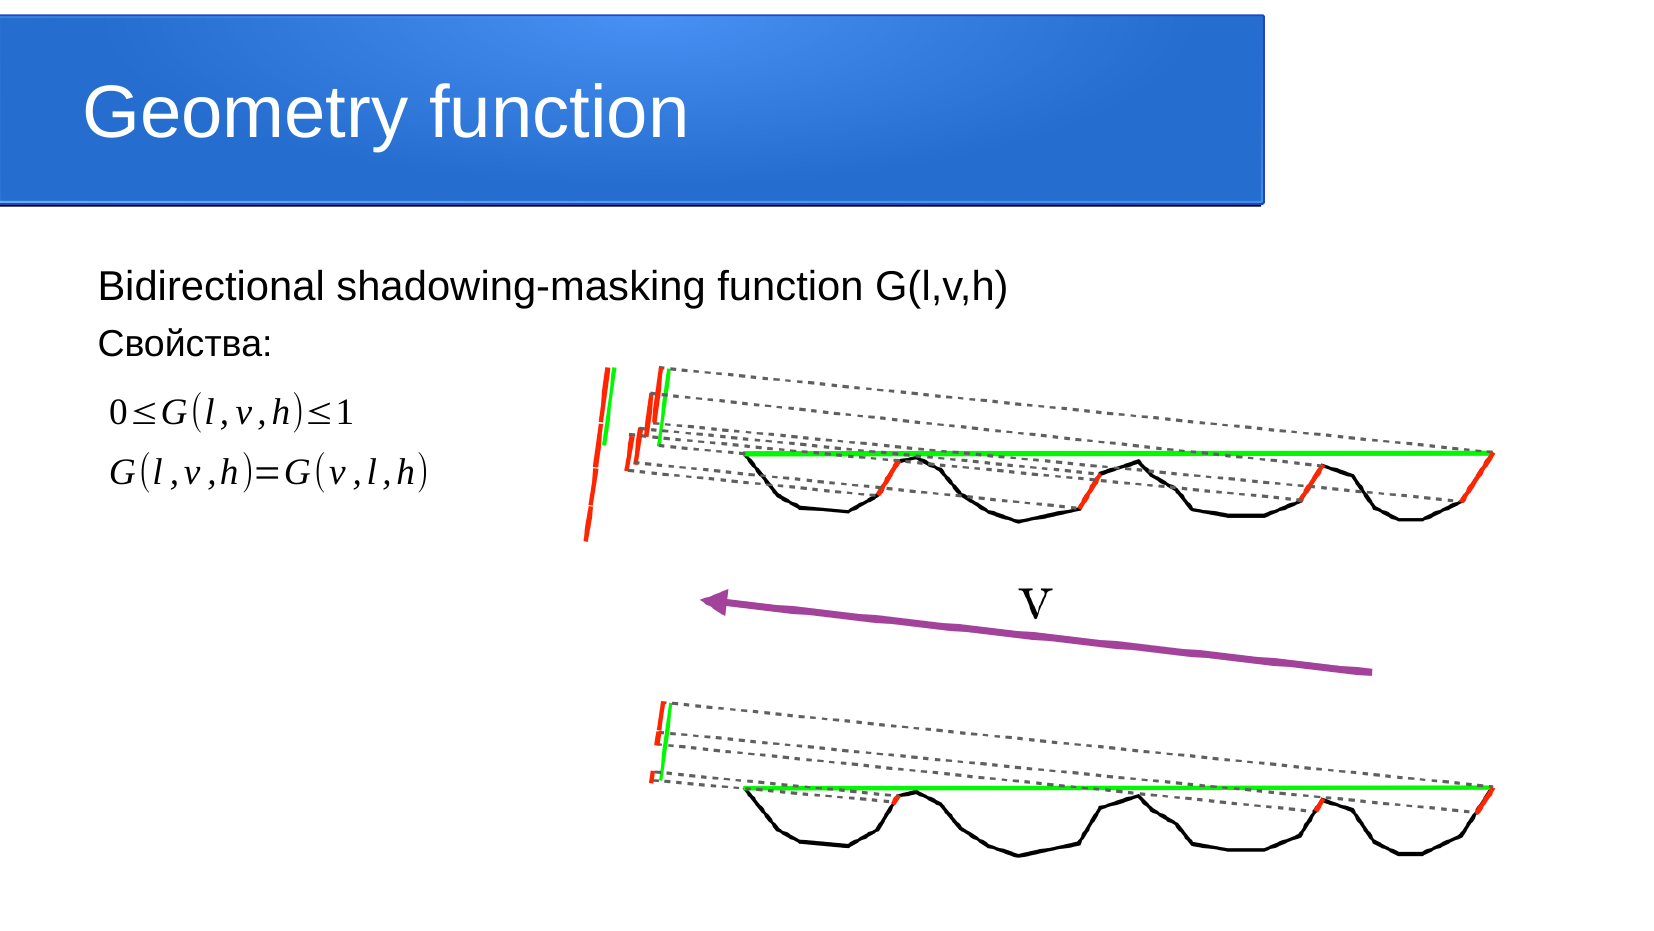

# Geometry function
Bidirectional shadowing-masking function G(l,v,h)
Свойства: